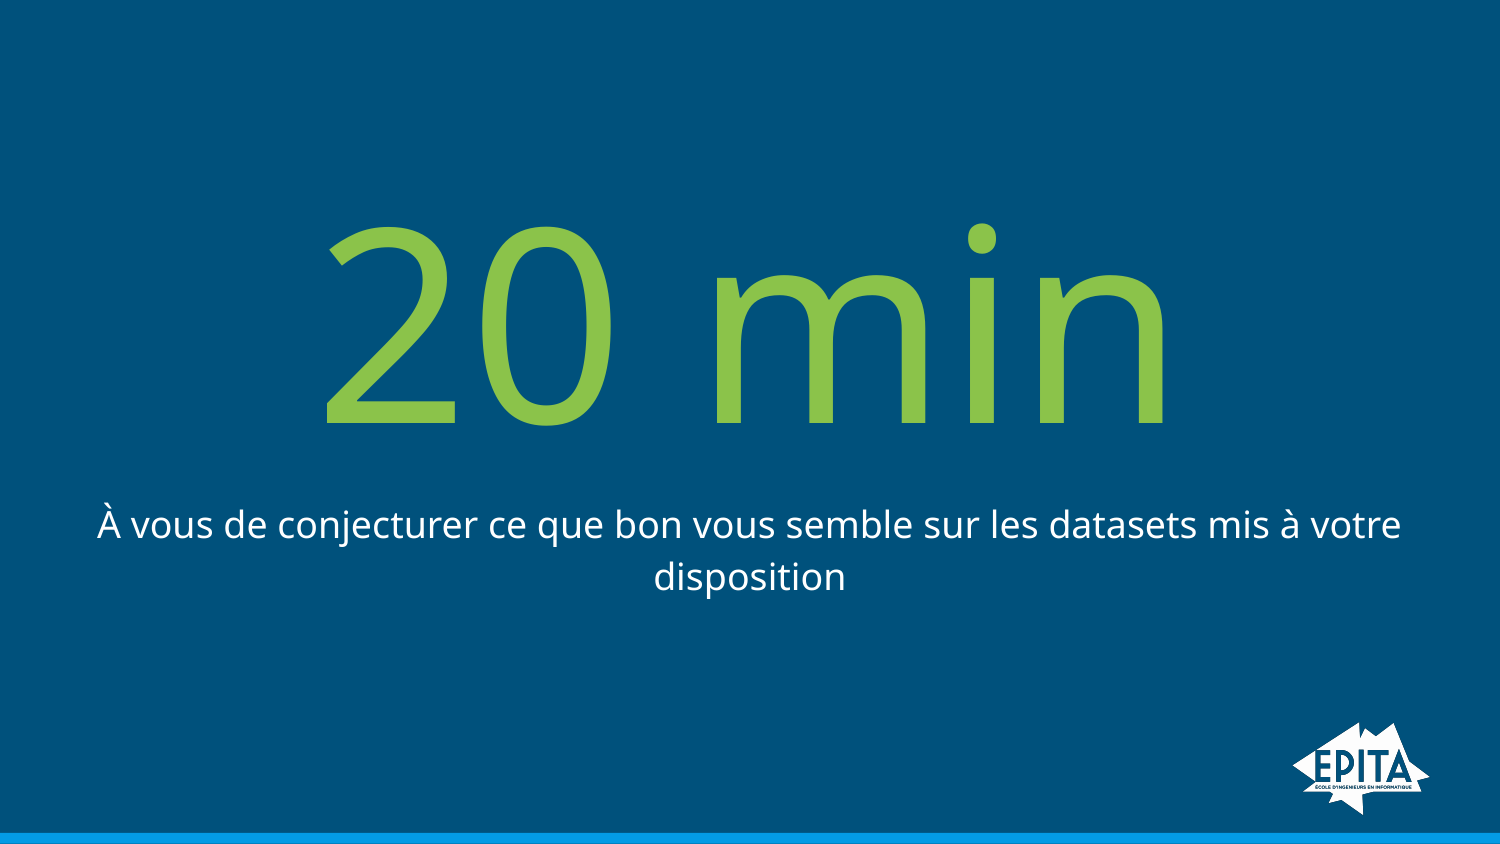

# 20 min
À vous de conjecturer ce que bon vous semble sur les datasets mis à votre disposition